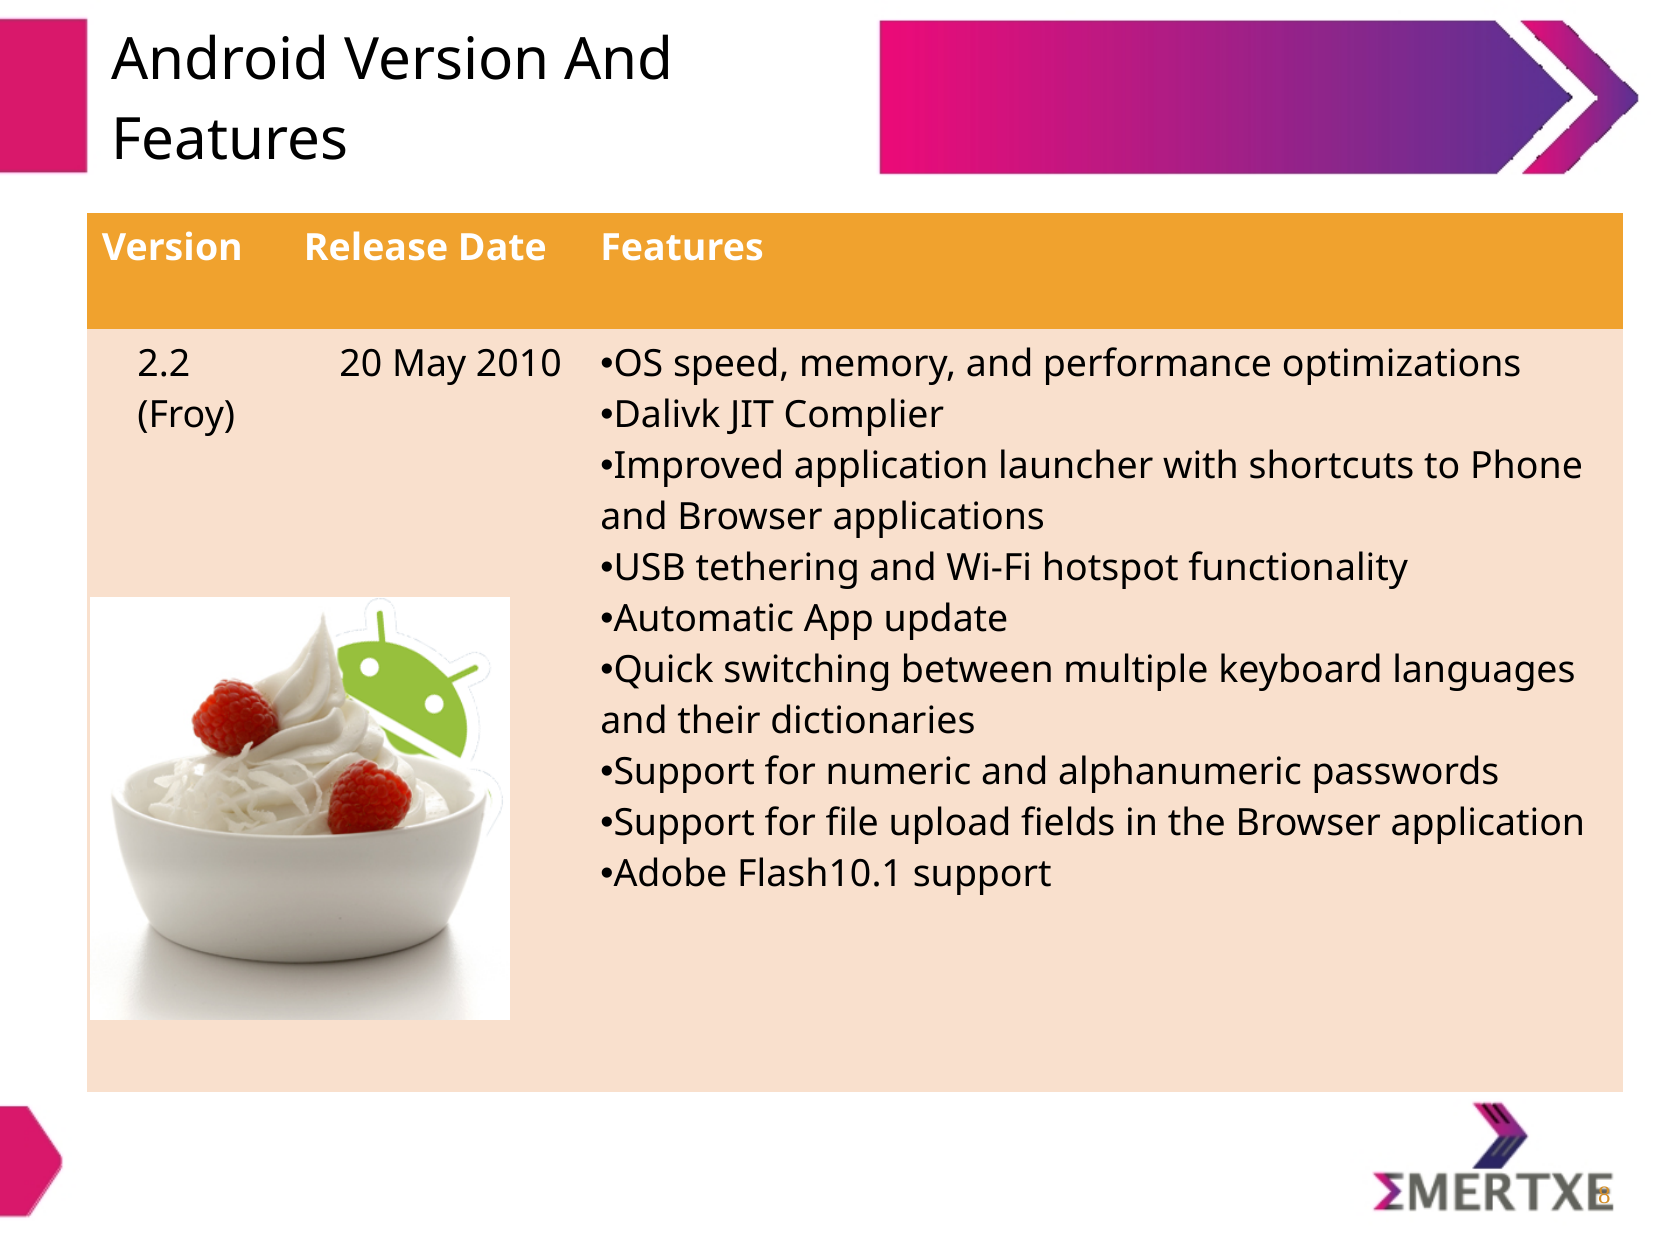

Android Version And
Features
| Version | Release Date | Features |
| --- | --- | --- |
| 2.2 (Froy) | 20 May 2010 | OS speed, memory, and performance optimizations Dalivk JIT Complier Improved application launcher with shortcuts to Phone and Browser applications USB tethering and Wi-Fi hotspot functionality Automatic App update Quick switching between multiple keyboard languages and their dictionaries Support for numeric and alphanumeric passwords Support for file upload fields in the Browser application Adobe Flash10.1 support |